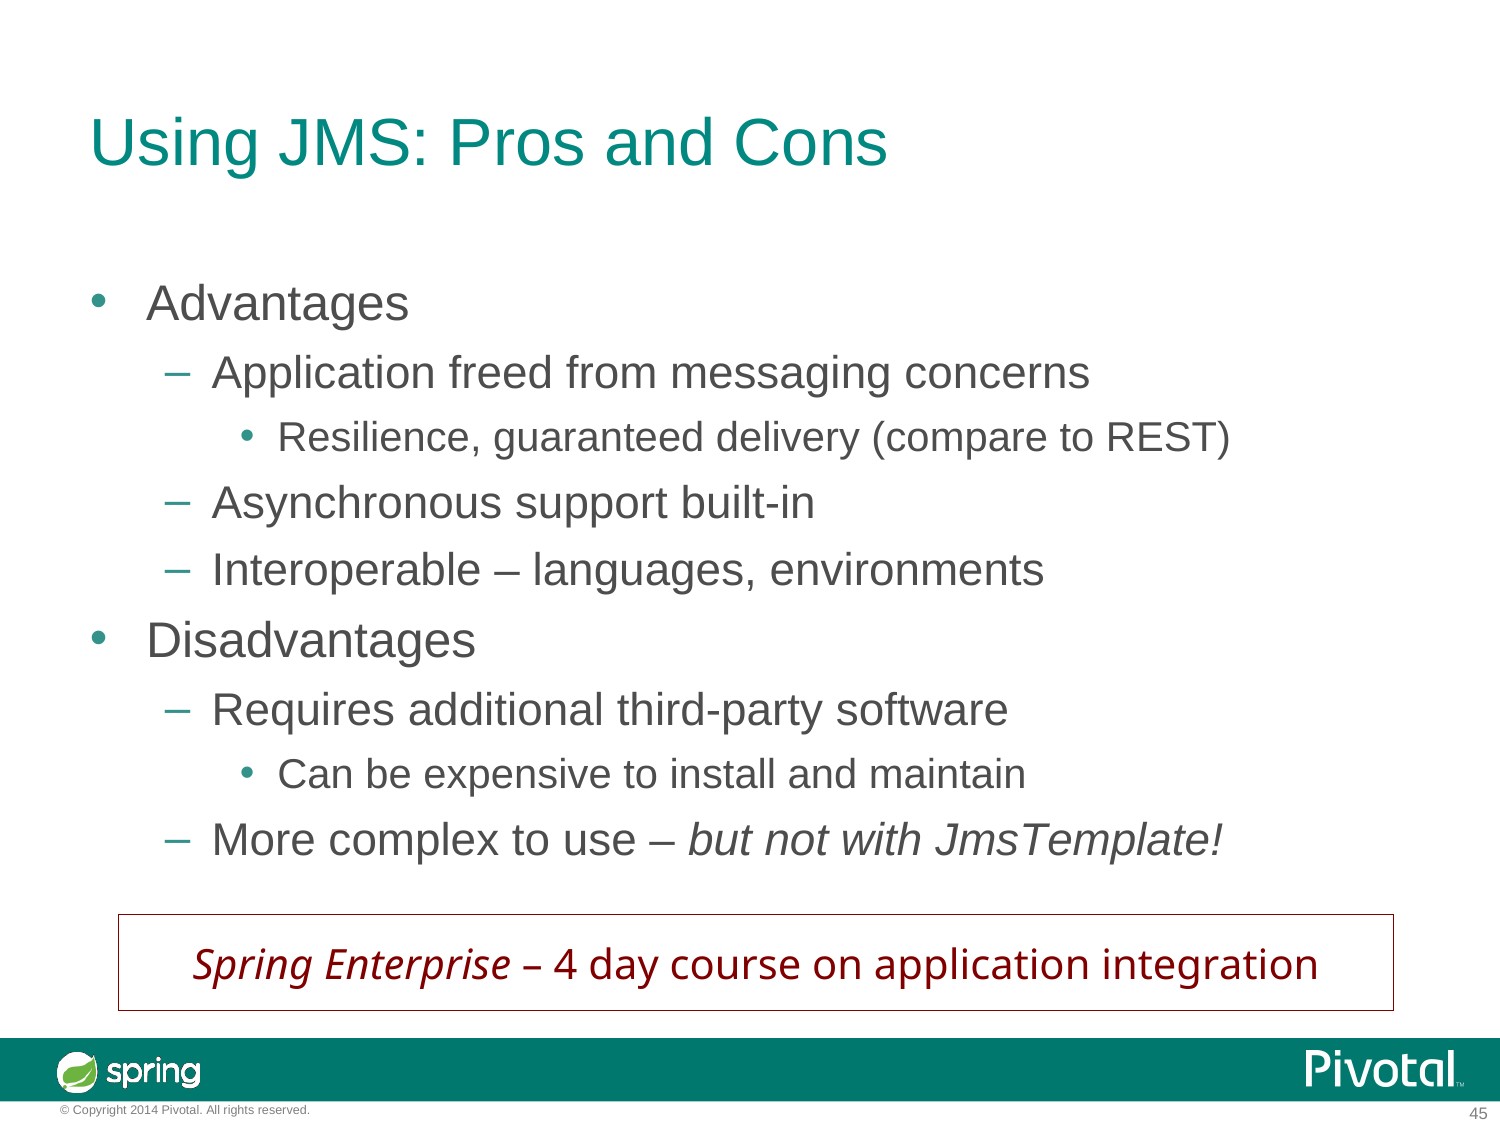

# Using JMS: Pros and Cons
Advantages
Application freed from messaging concerns
Resilience, guaranteed delivery (compare to REST)
Asynchronous support built-in
Interoperable – languages, environments
Disadvantages
Requires additional third-party software
Can be expensive to install and maintain
More complex to use – but not with JmsTemplate!
Spring Enterprise – 4 day course on application integration